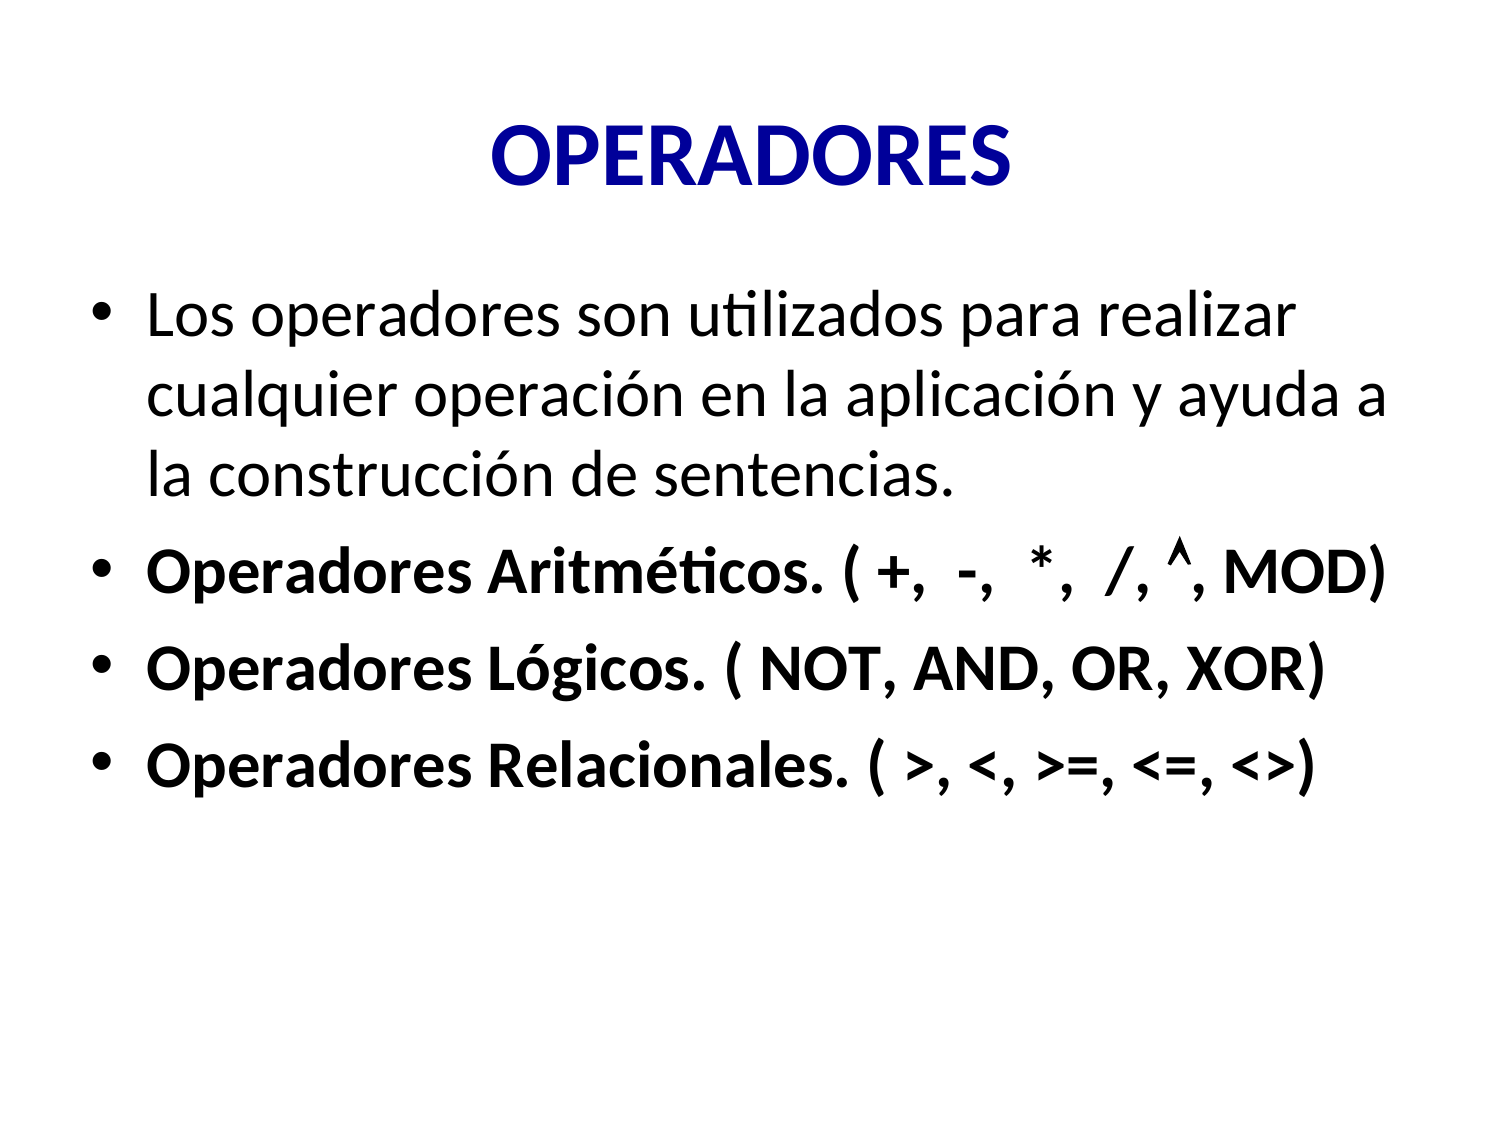

# OPERADORES
Los operadores son utilizados para realizar cualquier operación en la aplicación y ayuda a la construcción de sentencias.
Operadores Aritméticos. ( +, -, *, /, , MOD)
Operadores Lógicos. ( NOT, AND, OR, XOR)
Operadores Relacionales. ( >, <, >=, <=, <>)